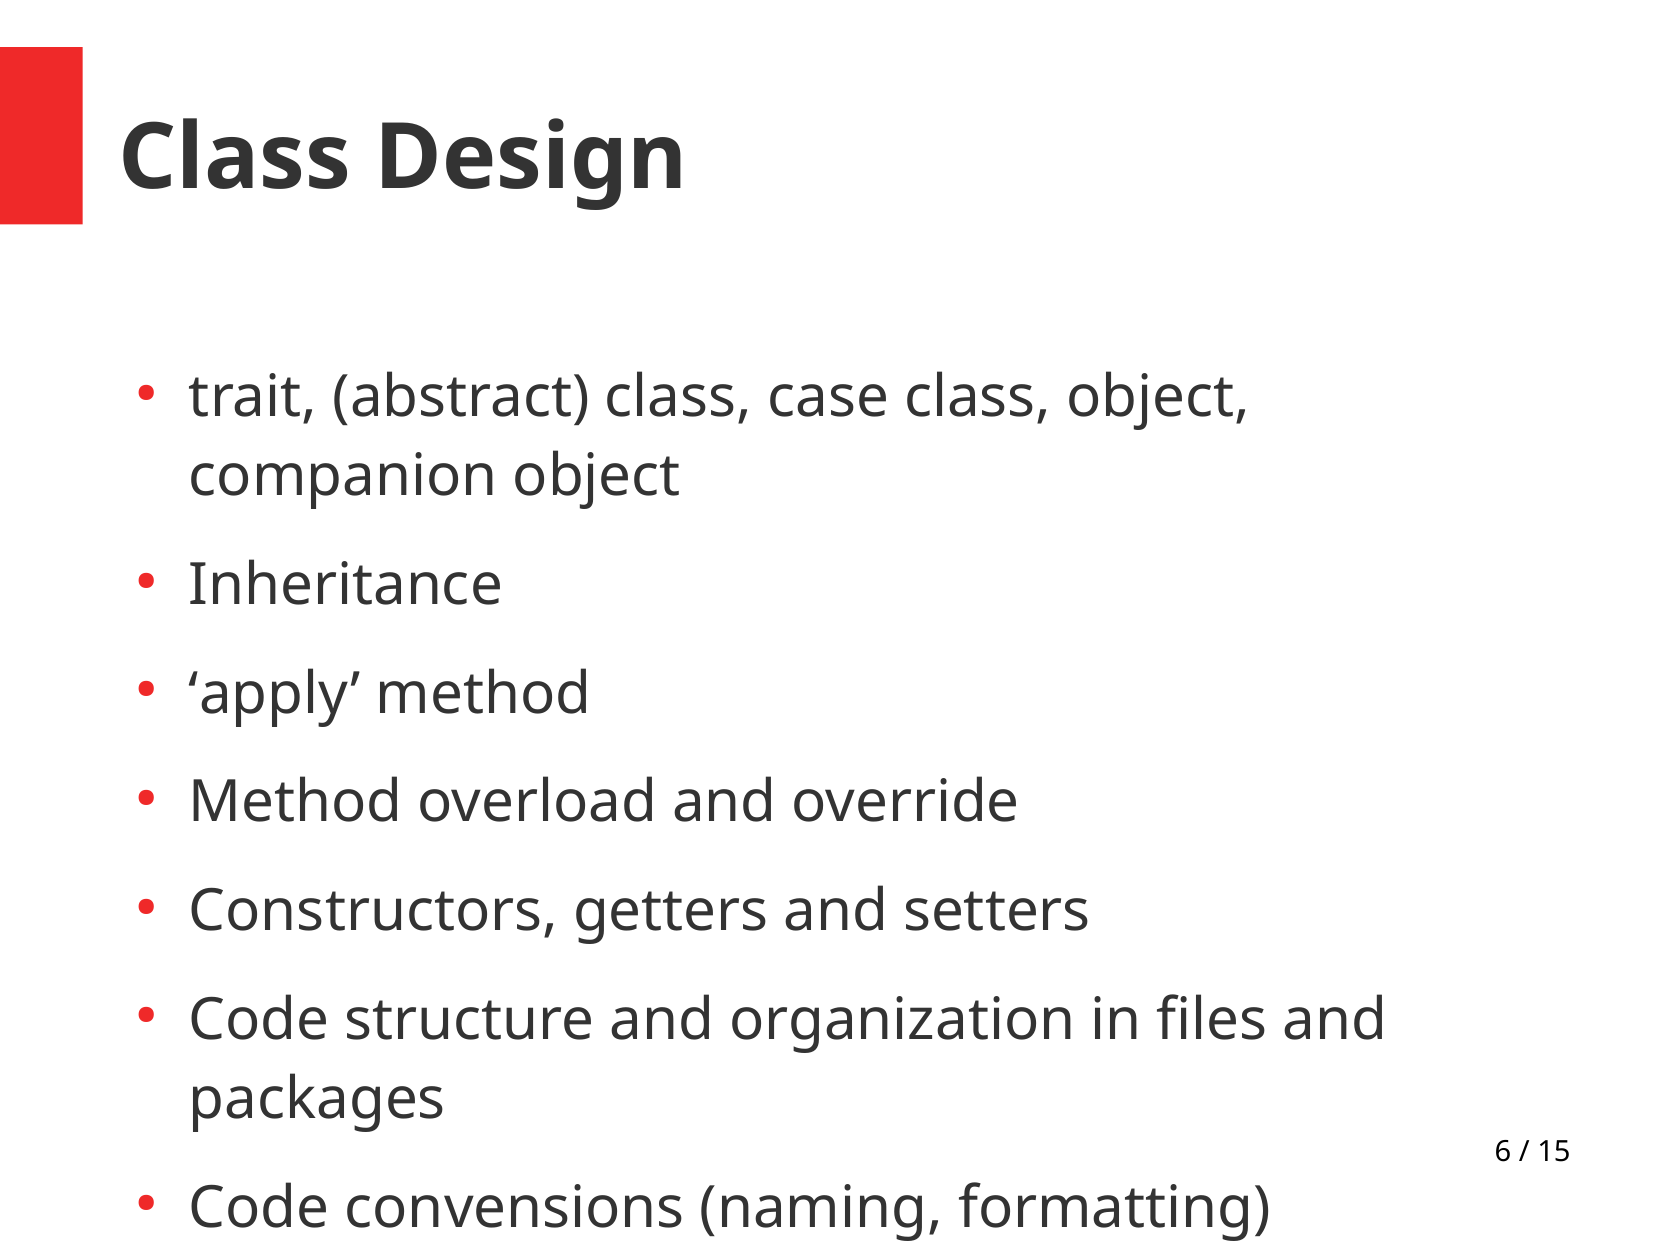

# Class Design
trait, (abstract) class, case class, object, companion object
Inheritance
‘apply’ method
Method overload and override
Constructors, getters and setters
Code structure and organization in files and packages
Code convensions (naming, formatting)
6